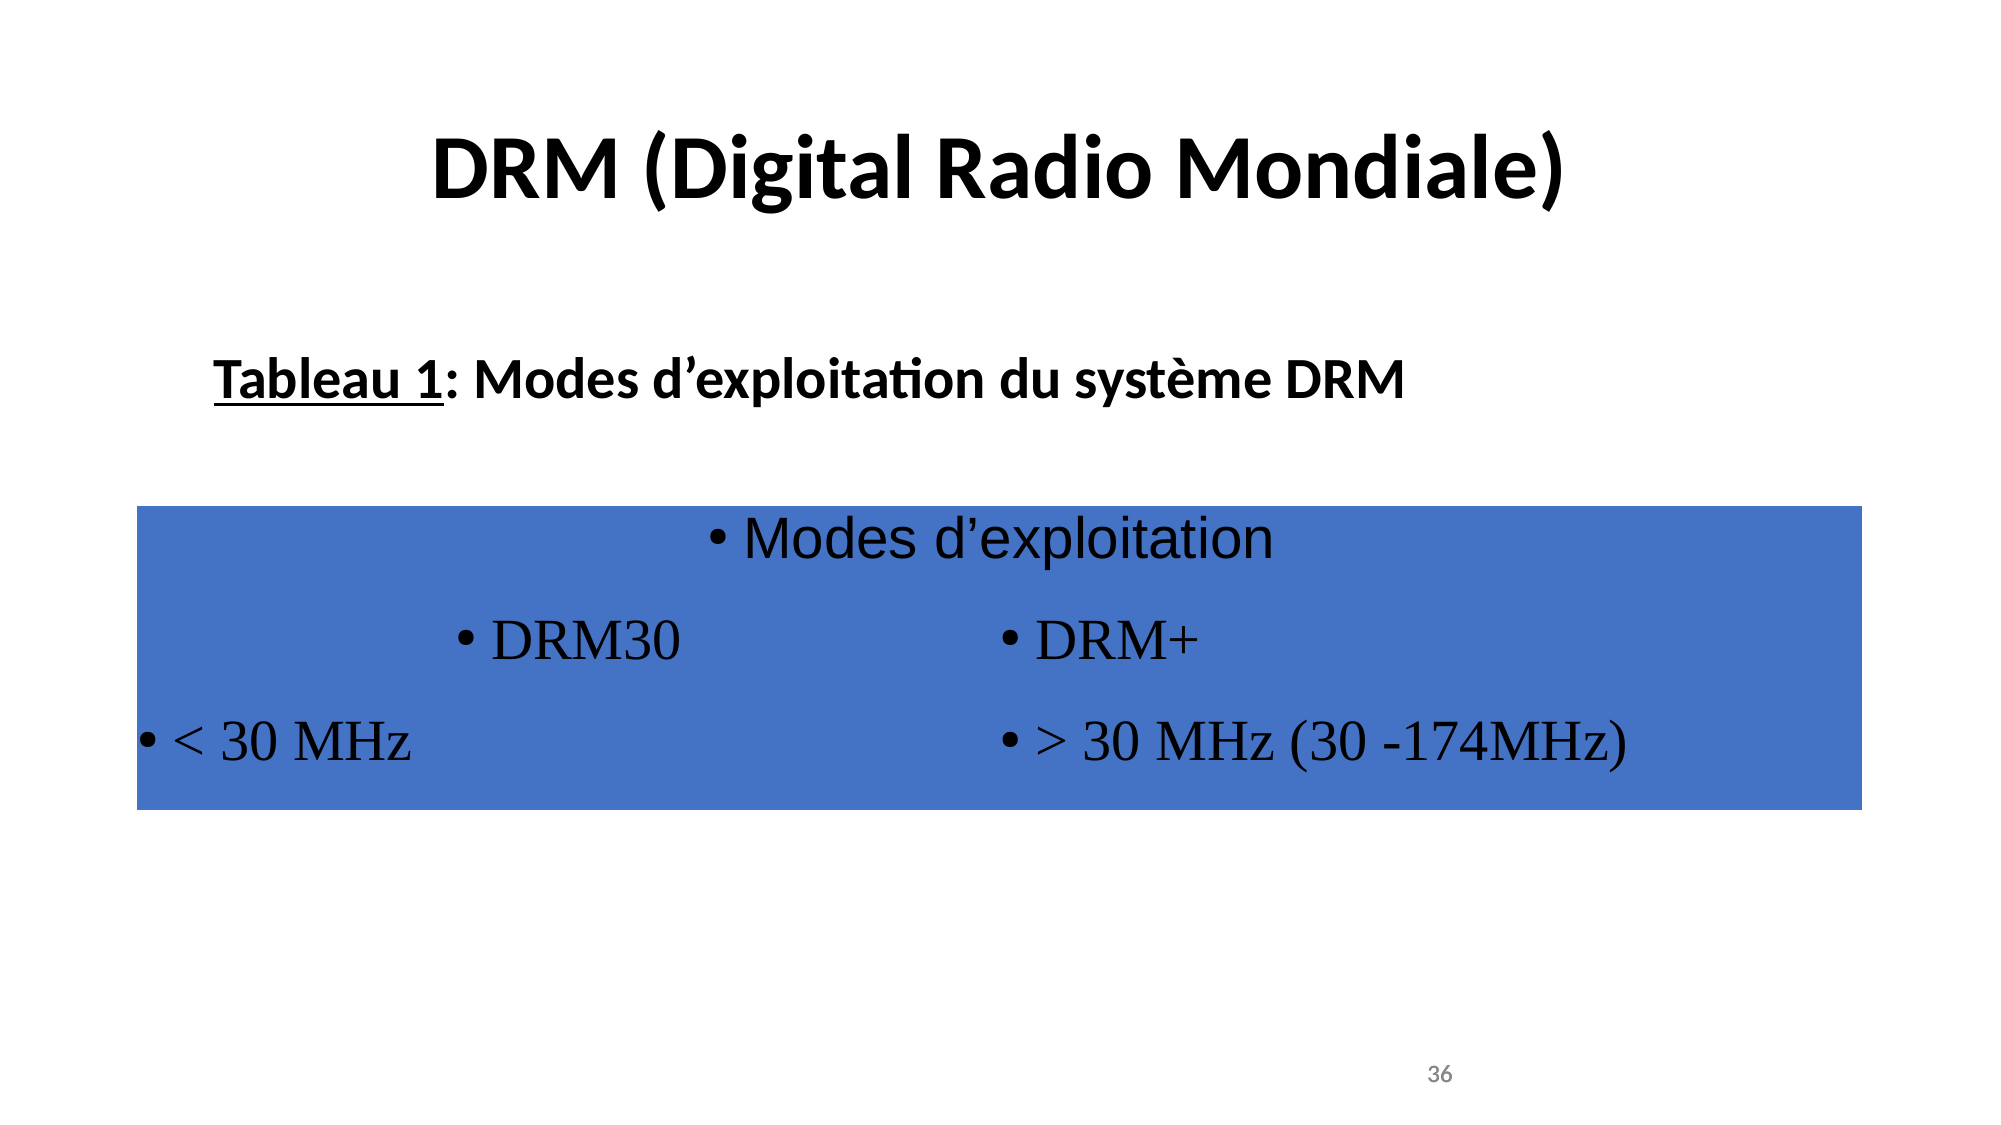

# DRM (Digital Radio Mondiale)
Tableau 1: Modes d’exploitation du système DRM
| Modes d’exploitation | |
| --- | --- |
| DRM30 | DRM+ |
| < 30 MHz | > 30 MHz (30 -174MHz) |